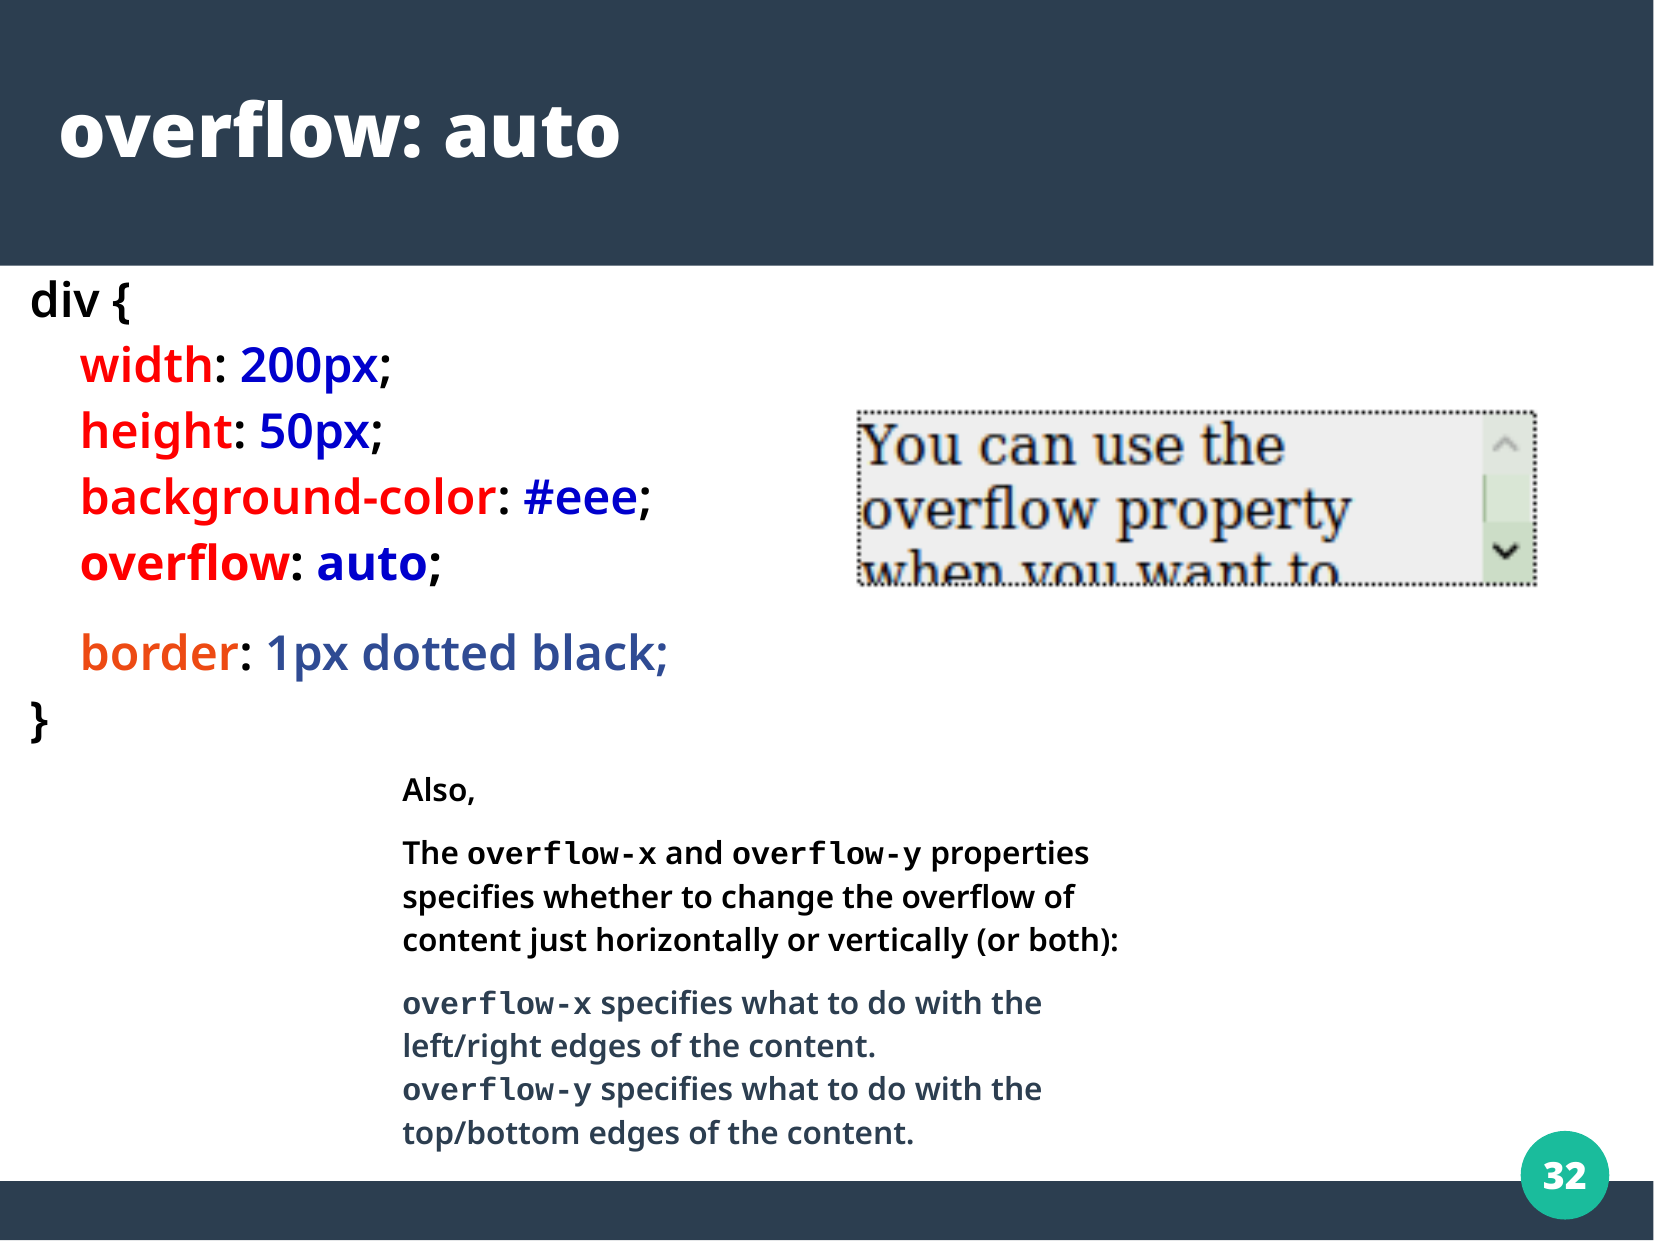

# overflow: auto
div {
    width: 200px;
    height: 50px;
    background-color: #eee;
    overflow: auto;
 border: 1px dotted black;
}
Also,
The overflow-x and overflow-y properties specifies whether to change the overflow of content just horizontally or vertically (or both):
overflow-x specifies what to do with the left/right edges of the content.
overflow-y specifies what to do with the top/bottom edges of the content.
32